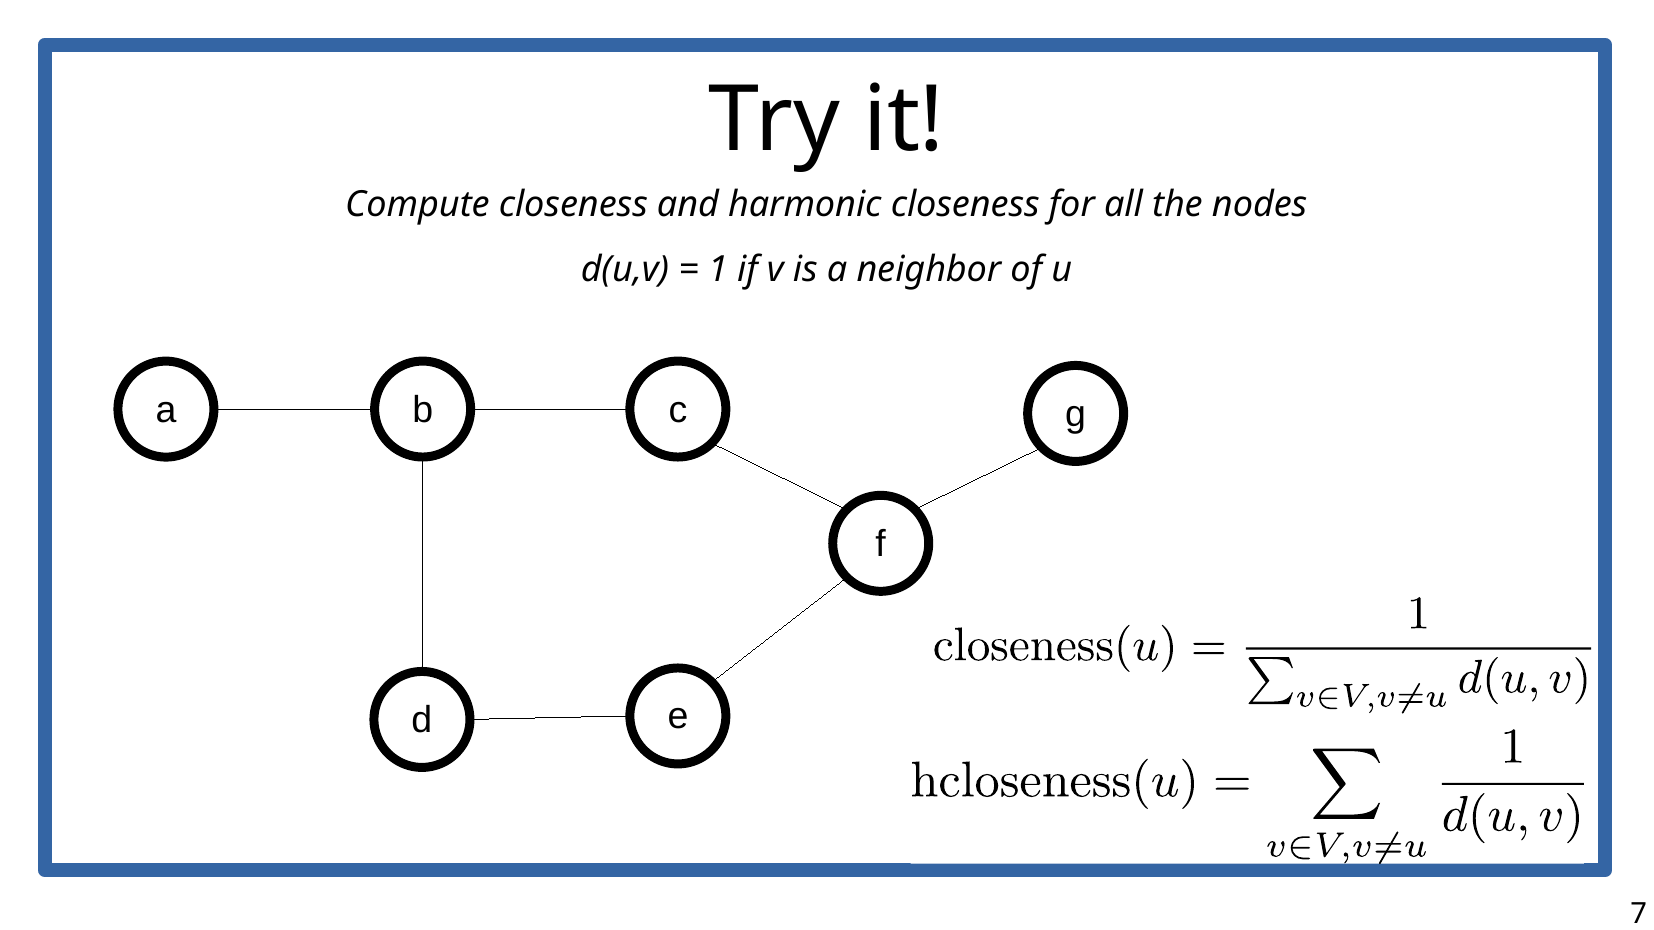

# Try it!
Compute closeness and harmonic closeness for all the nodes
d(u,v) = 1 if v is a neighbor of u
b
c
a
g
f
e
d
7